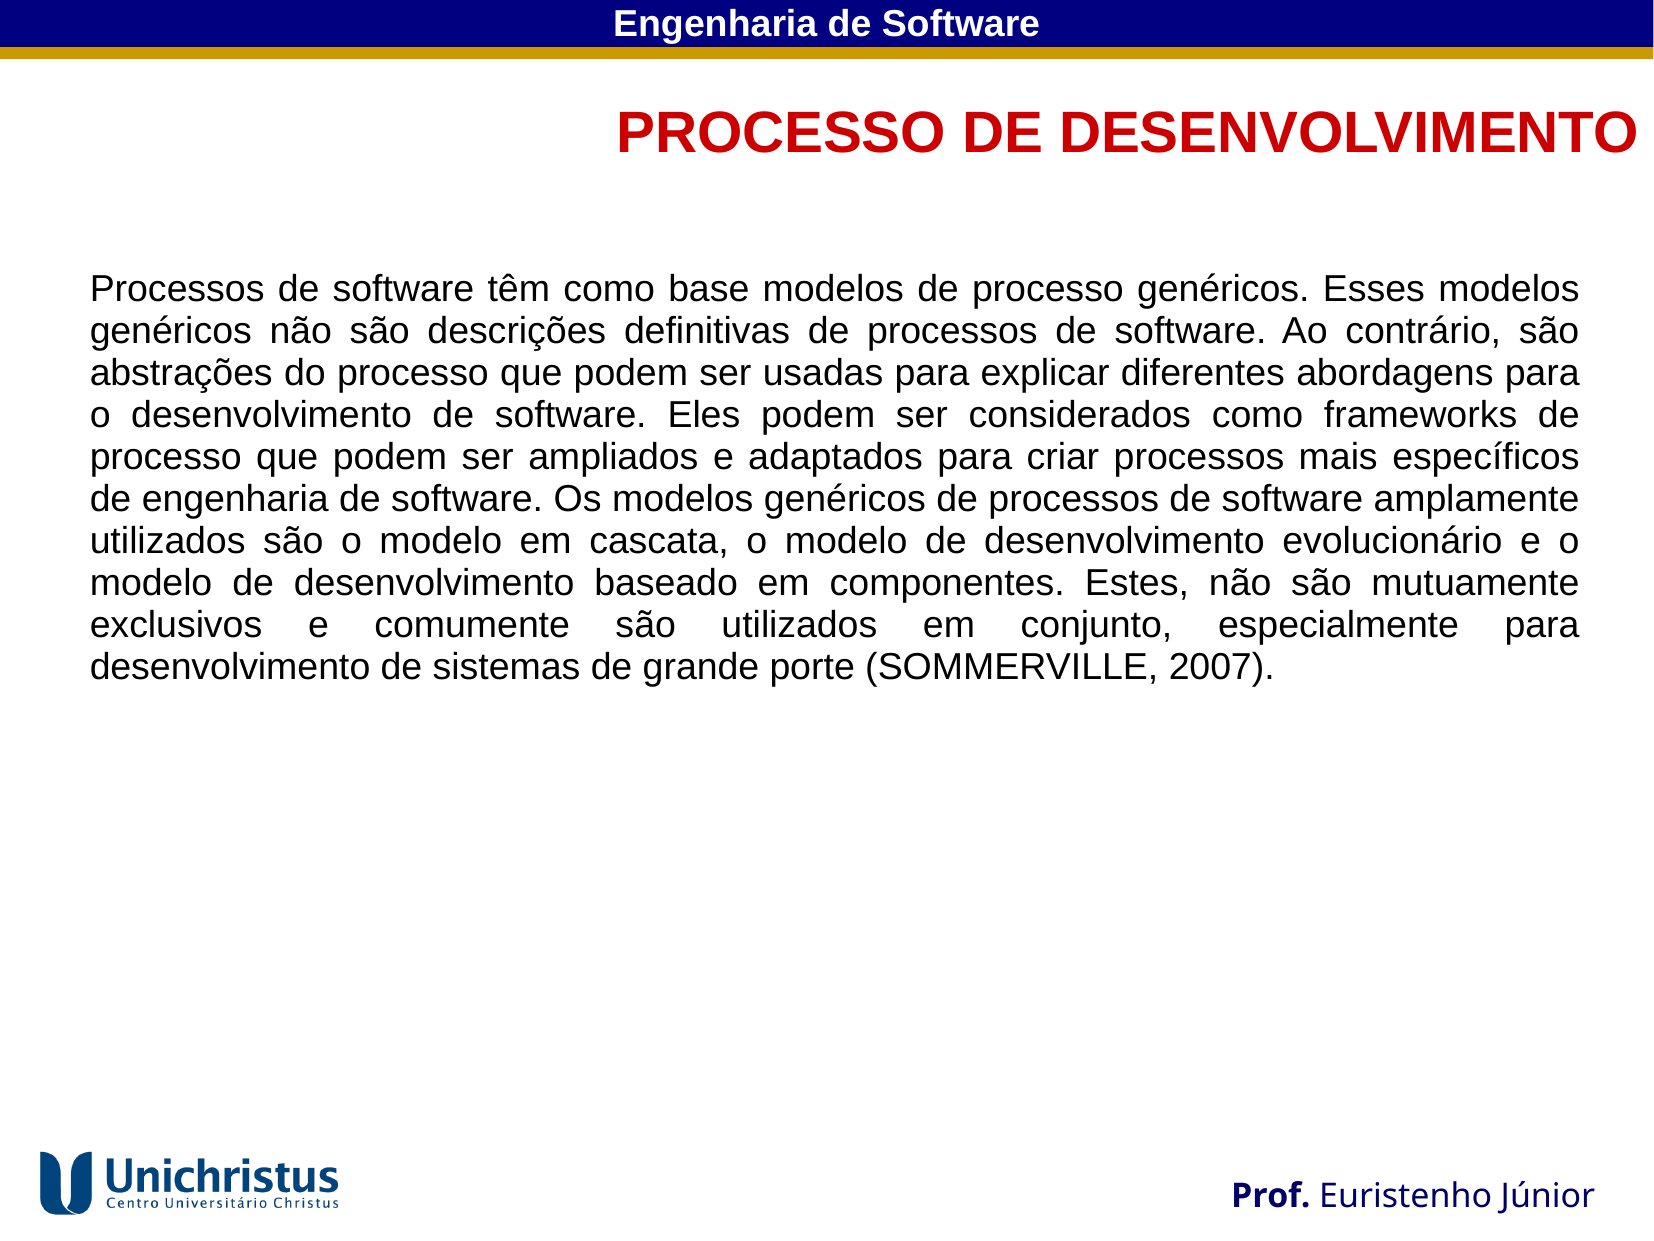

Engenharia de Software
PROCESSO DE DESENVOLVIMENTO
Processos de software têm como base modelos de processo genéricos. Esses modelos genéricos não são descrições definitivas de processos de software. Ao contrário, são abstrações do processo que podem ser usadas para explicar diferentes abordagens para o desenvolvimento de software. Eles podem ser considerados como frameworks de processo que podem ser ampliados e adaptados para criar processos mais específicos de engenharia de software. Os modelos genéricos de processos de software amplamente utilizados são o modelo em cascata, o modelo de desenvolvimento evolucionário e o modelo de desenvolvimento baseado em componentes. Estes, não são mutuamente exclusivos e comumente são utilizados em conjunto, especialmente para desenvolvimento de sistemas de grande porte (SOMMERVILLE, 2007).
Prof. Euristenho Júnior